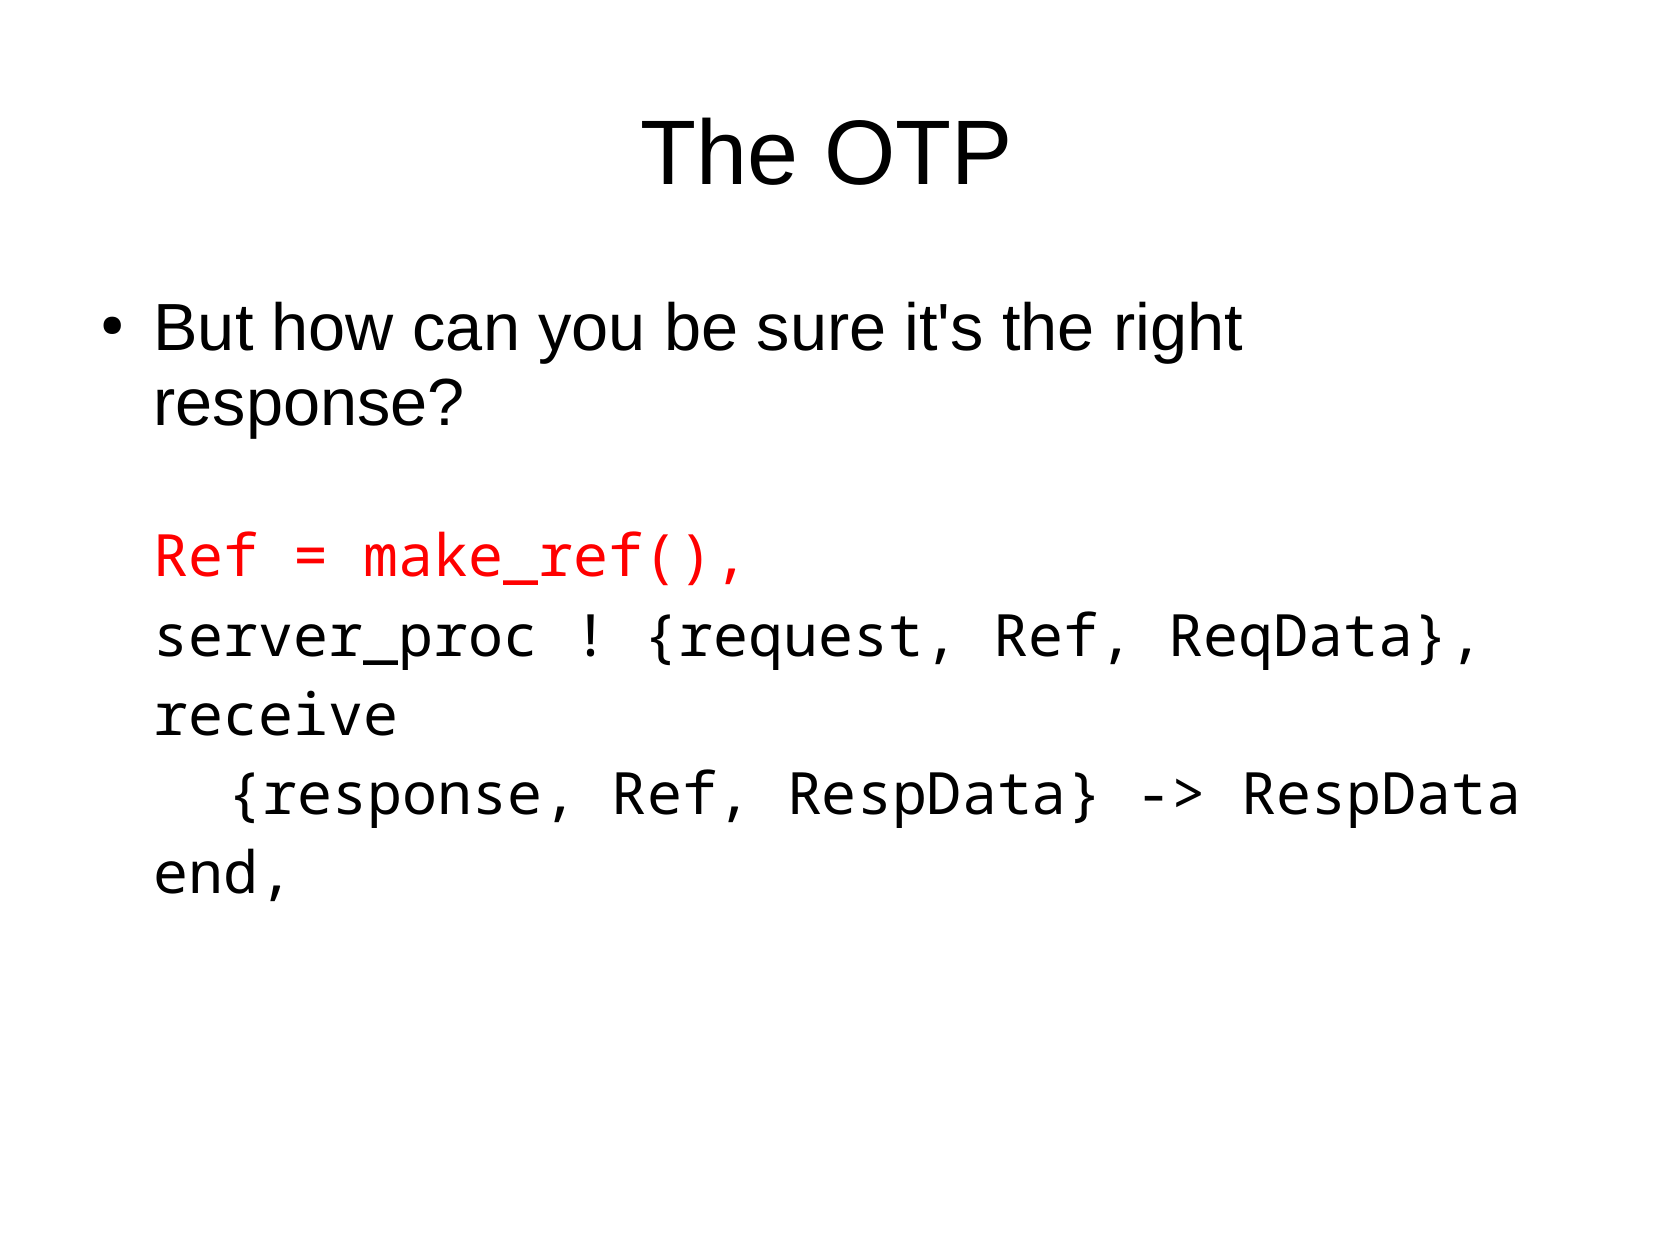

# The OTP
But how can you be sure it's the right response?
Ref = make_ref(),
server_proc ! {request, Ref, ReqData},
receive
	{response, Ref, RespData} -> RespData
end,